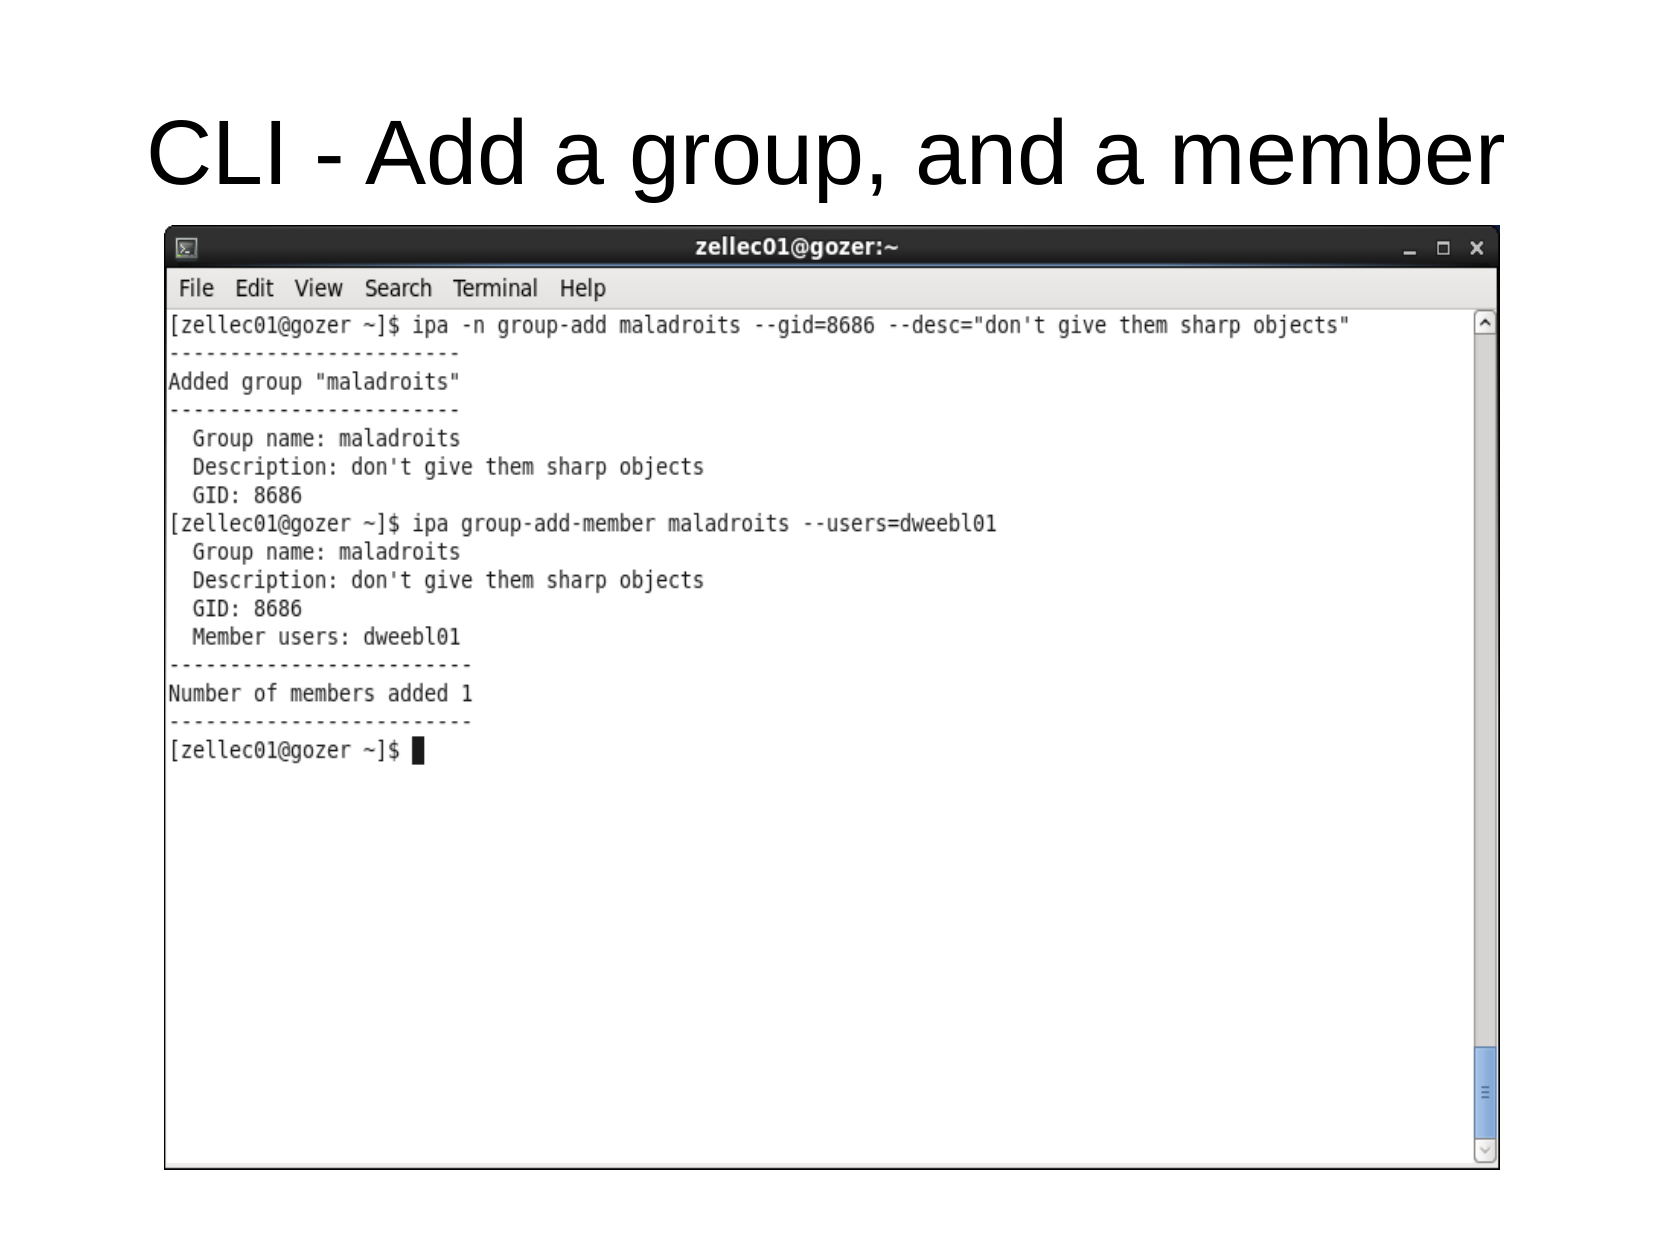

# CLI - Add a group, and a member